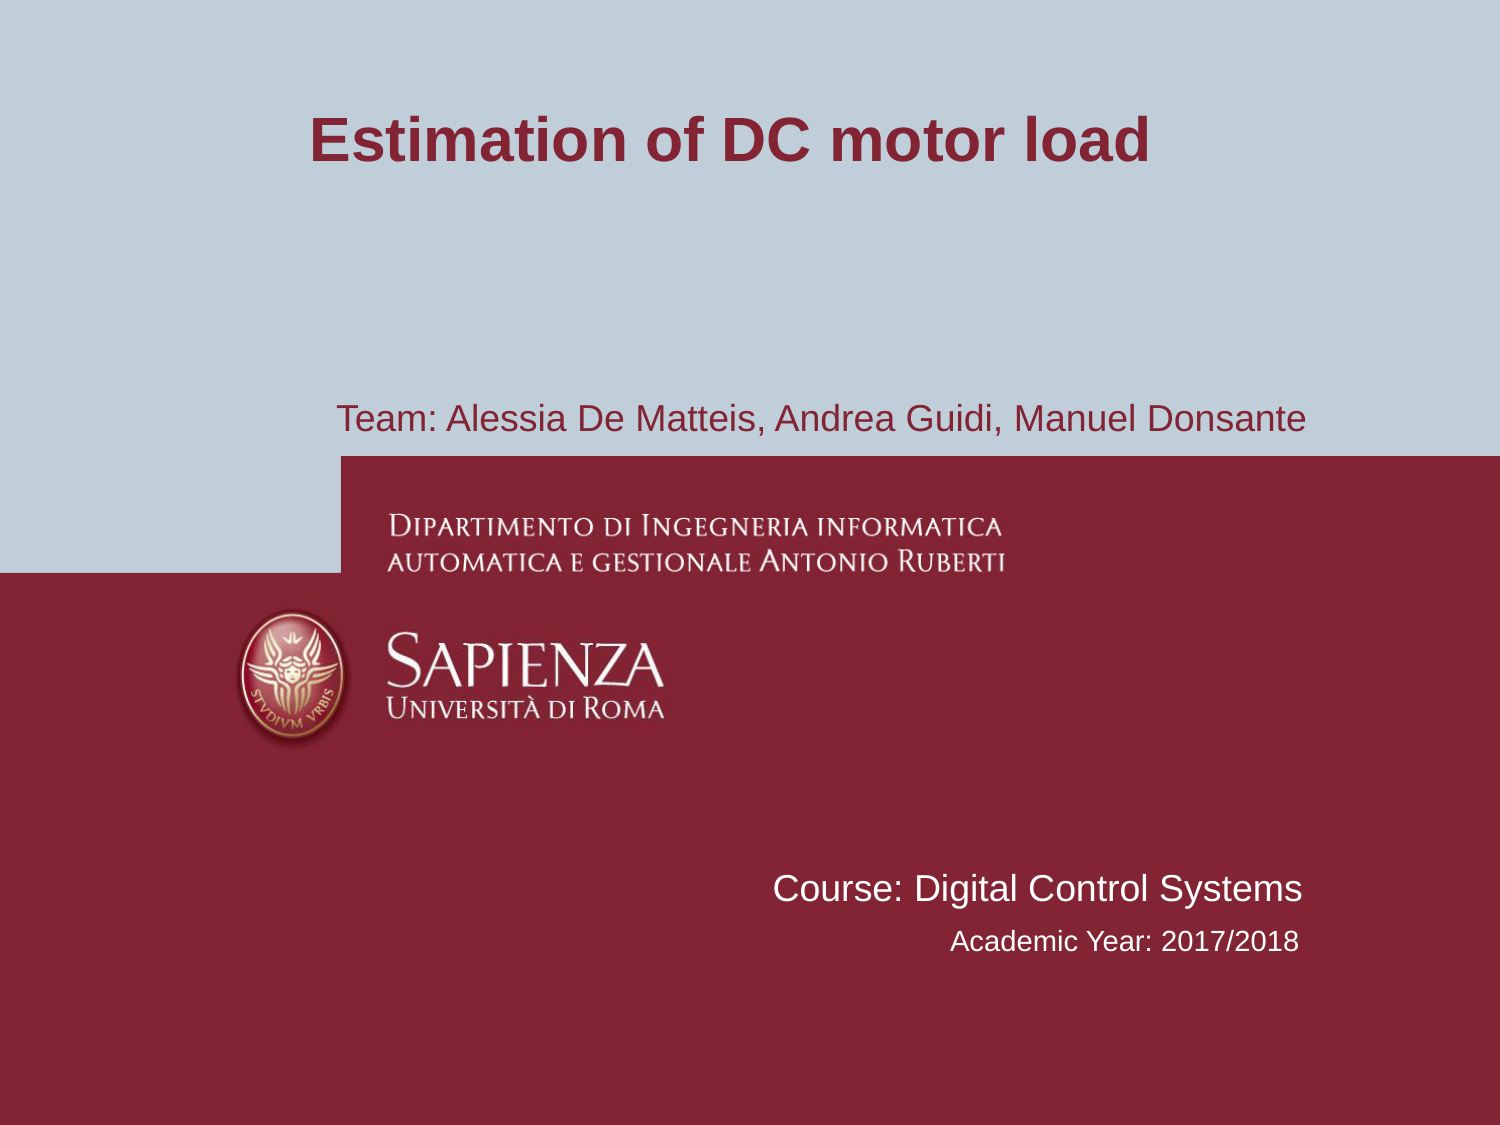

Estimation of DC motor load
#
Team: Alessia De Matteis, Andrea Guidi, Manuel Donsante
Course: Digital Control Systems
Academic Year: 2017/2018